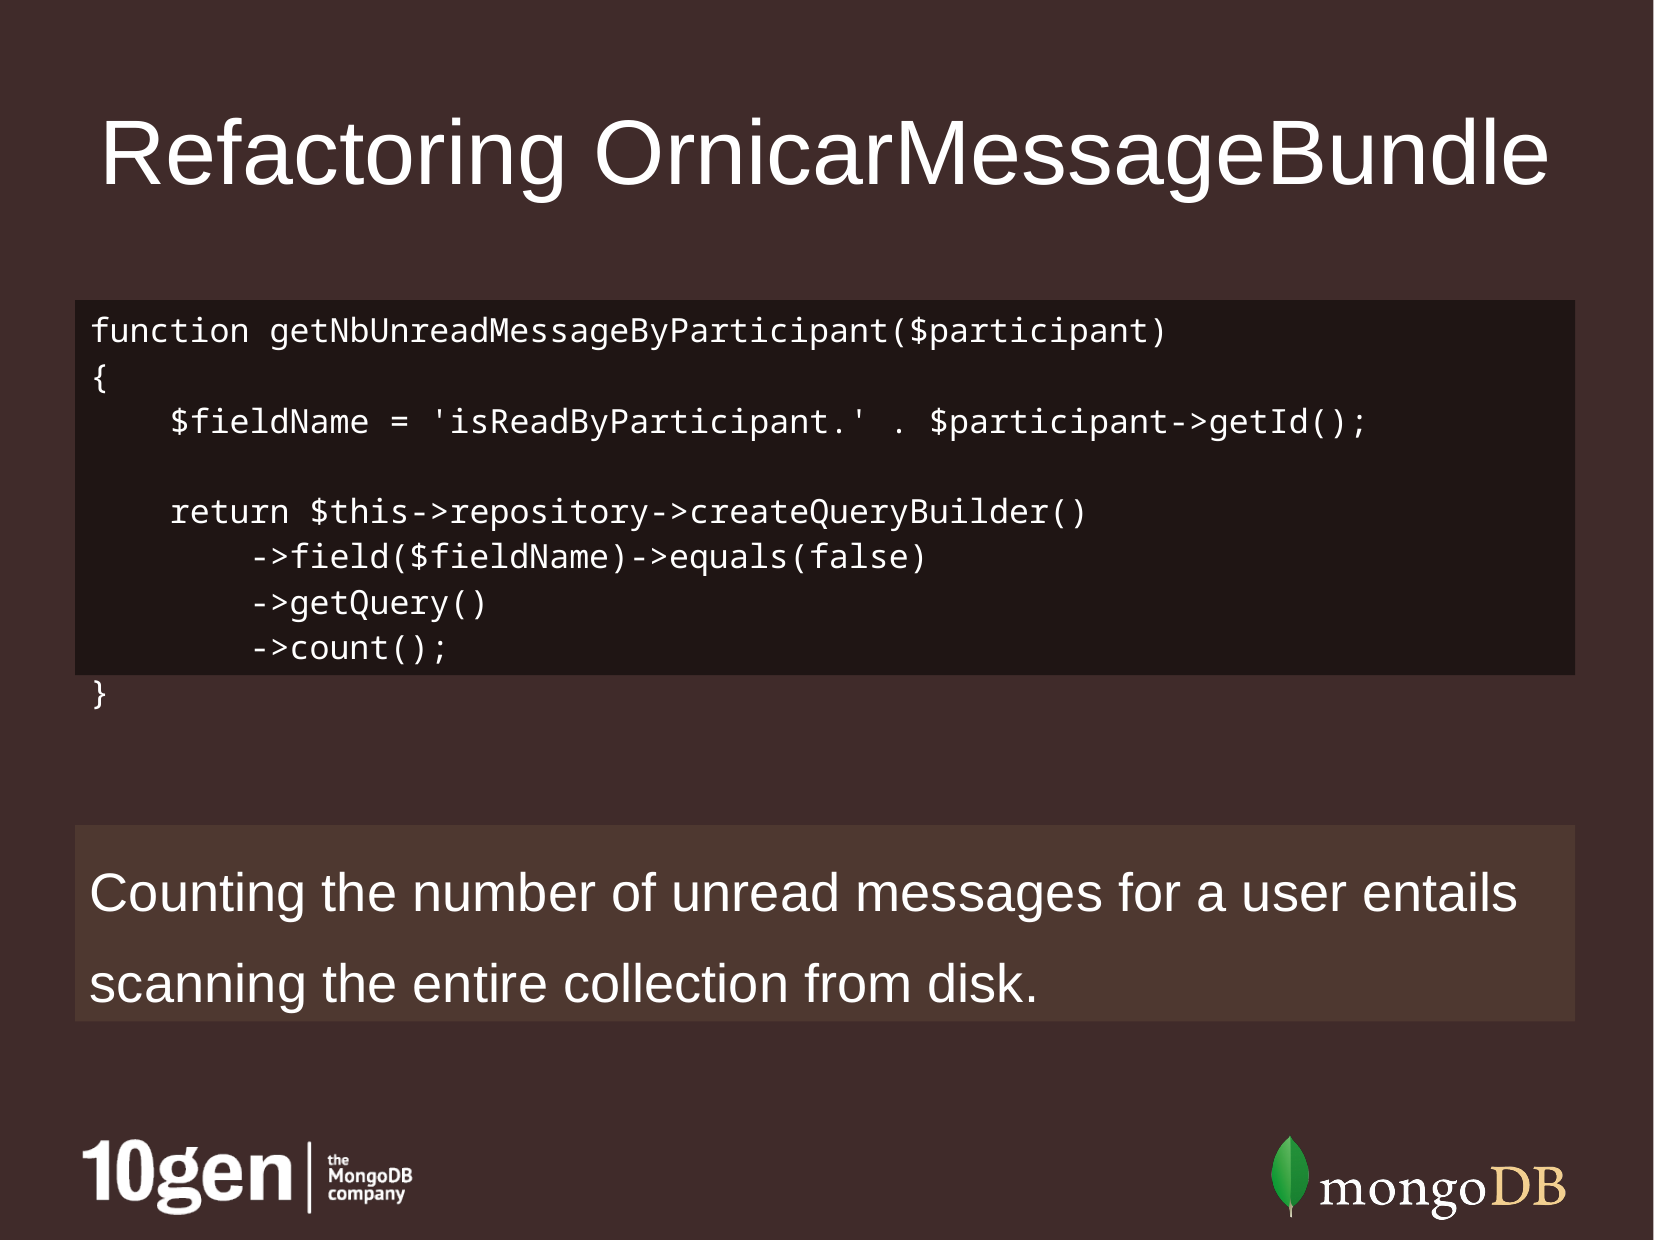

# Refactoring OrnicarMessageBundle
function getNbUnreadMessageByParticipant($participant)
{
 $fieldName = 'isReadByParticipant.' . $participant->getId();
 return $this->repository->createQueryBuilder()
 ->field($fieldName)->equals(false)
 ->getQuery()
 ->count();
}
Counting the number of unread messages for a user entails scanning the entire collection from disk.